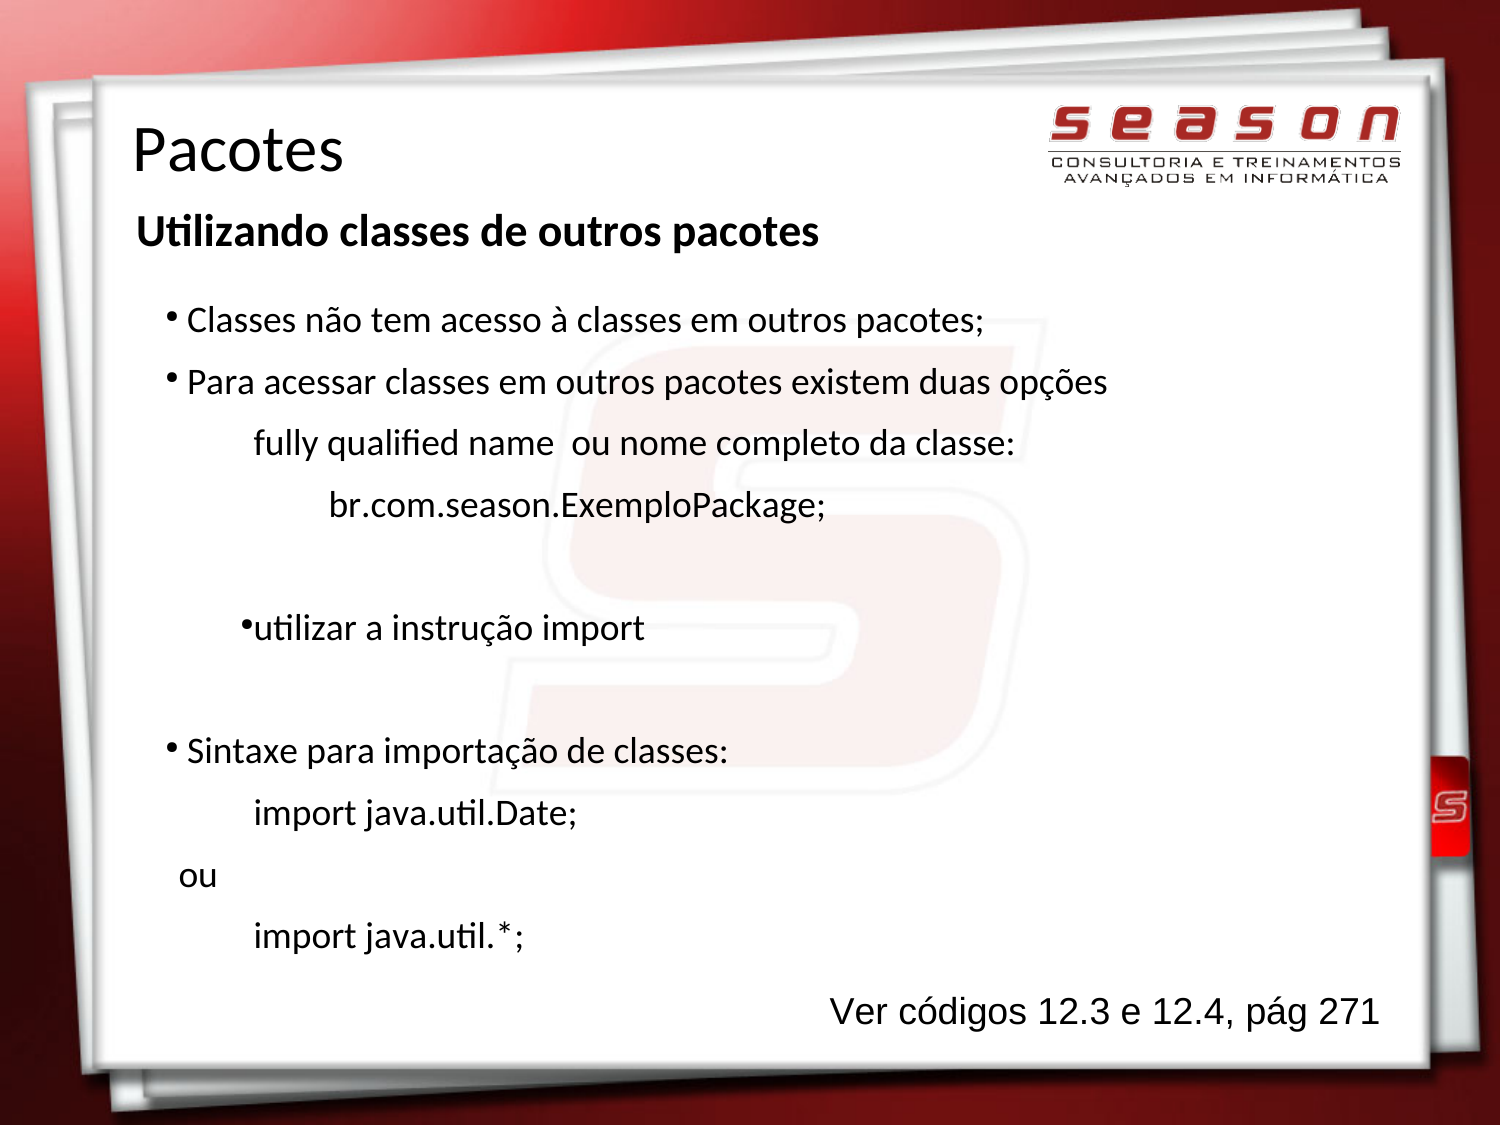

# Pacotes
Utilizando classes de outros pacotes
 Classes não tem acesso à classes em outros pacotes;
 Para acessar classes em outros pacotes existem duas opções
fully qualified name ou nome completo da classe:
br.com.season.ExemploPackage;
utilizar a instrução import
 Sintaxe para importação de classes:
import java.util.Date;
ou
import java.util.*;
Ver códigos 12.3 e 12.4, pág 271